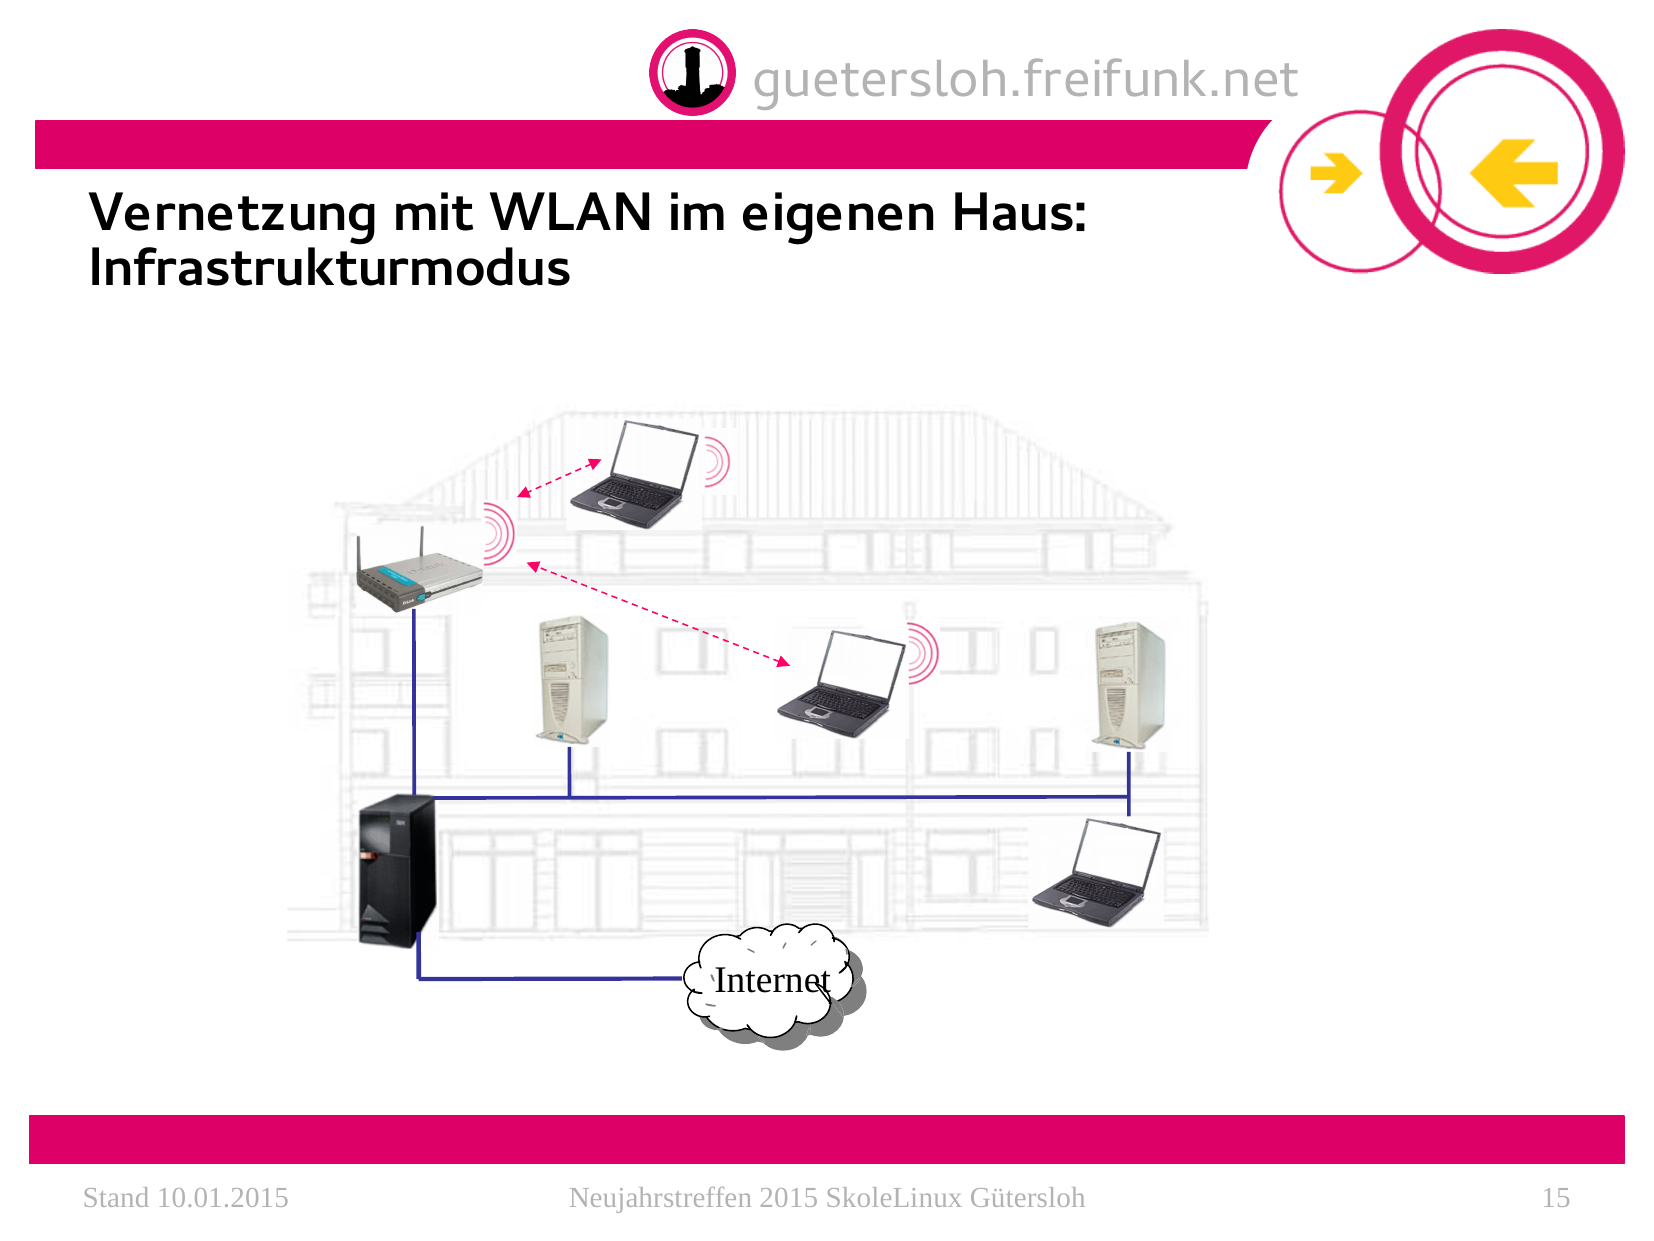

# Vernetzung mit WLAN im eigenen Haus: Infrastrukturmodus
Internet
Stand 10.01.2015
Neujahrstreffen 2015 SkoleLinux Gütersloh
15